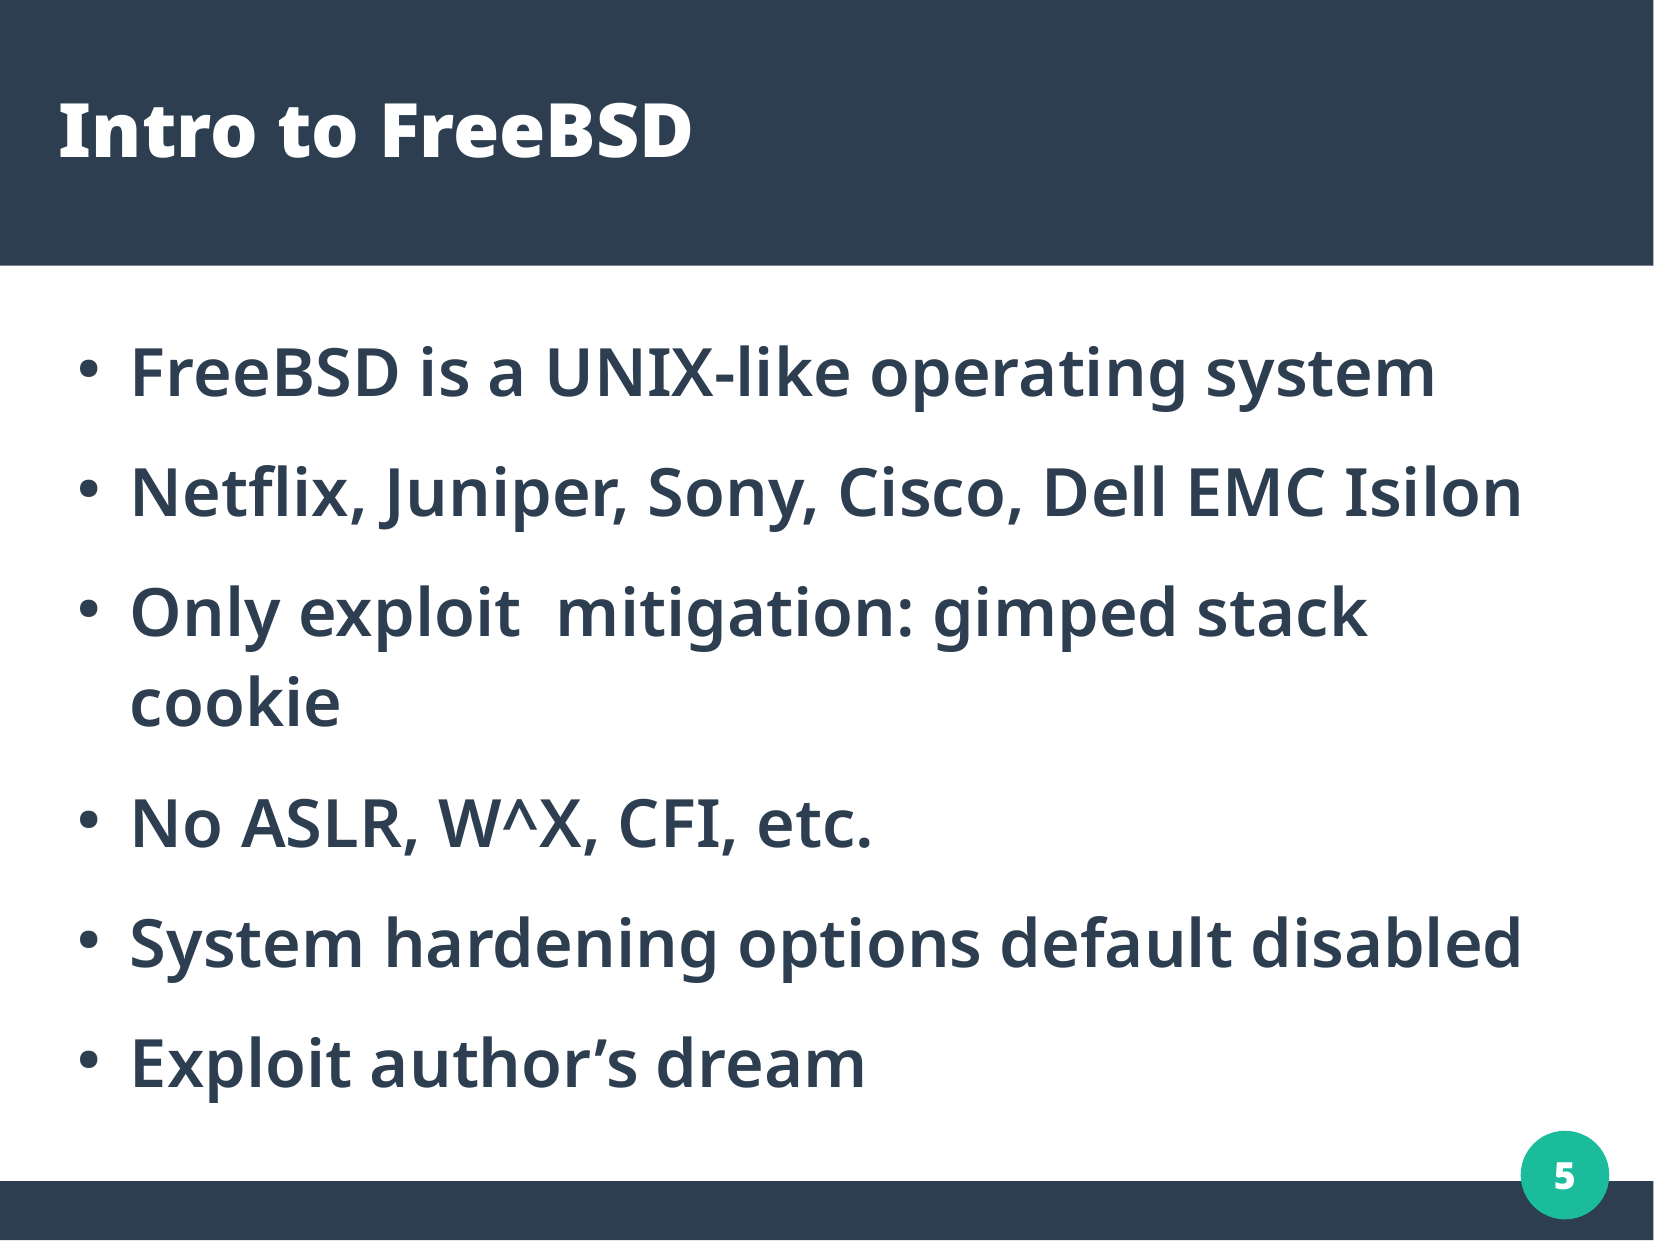

# Intro to FreeBSD
FreeBSD is a UNIX-like operating system
Netflix, Juniper, Sony, Cisco, Dell EMC Isilon
Only exploit mitigation: gimped stack cookie
No ASLR, W^X, CFI, etc.
System hardening options default disabled
Exploit author’s dream
5